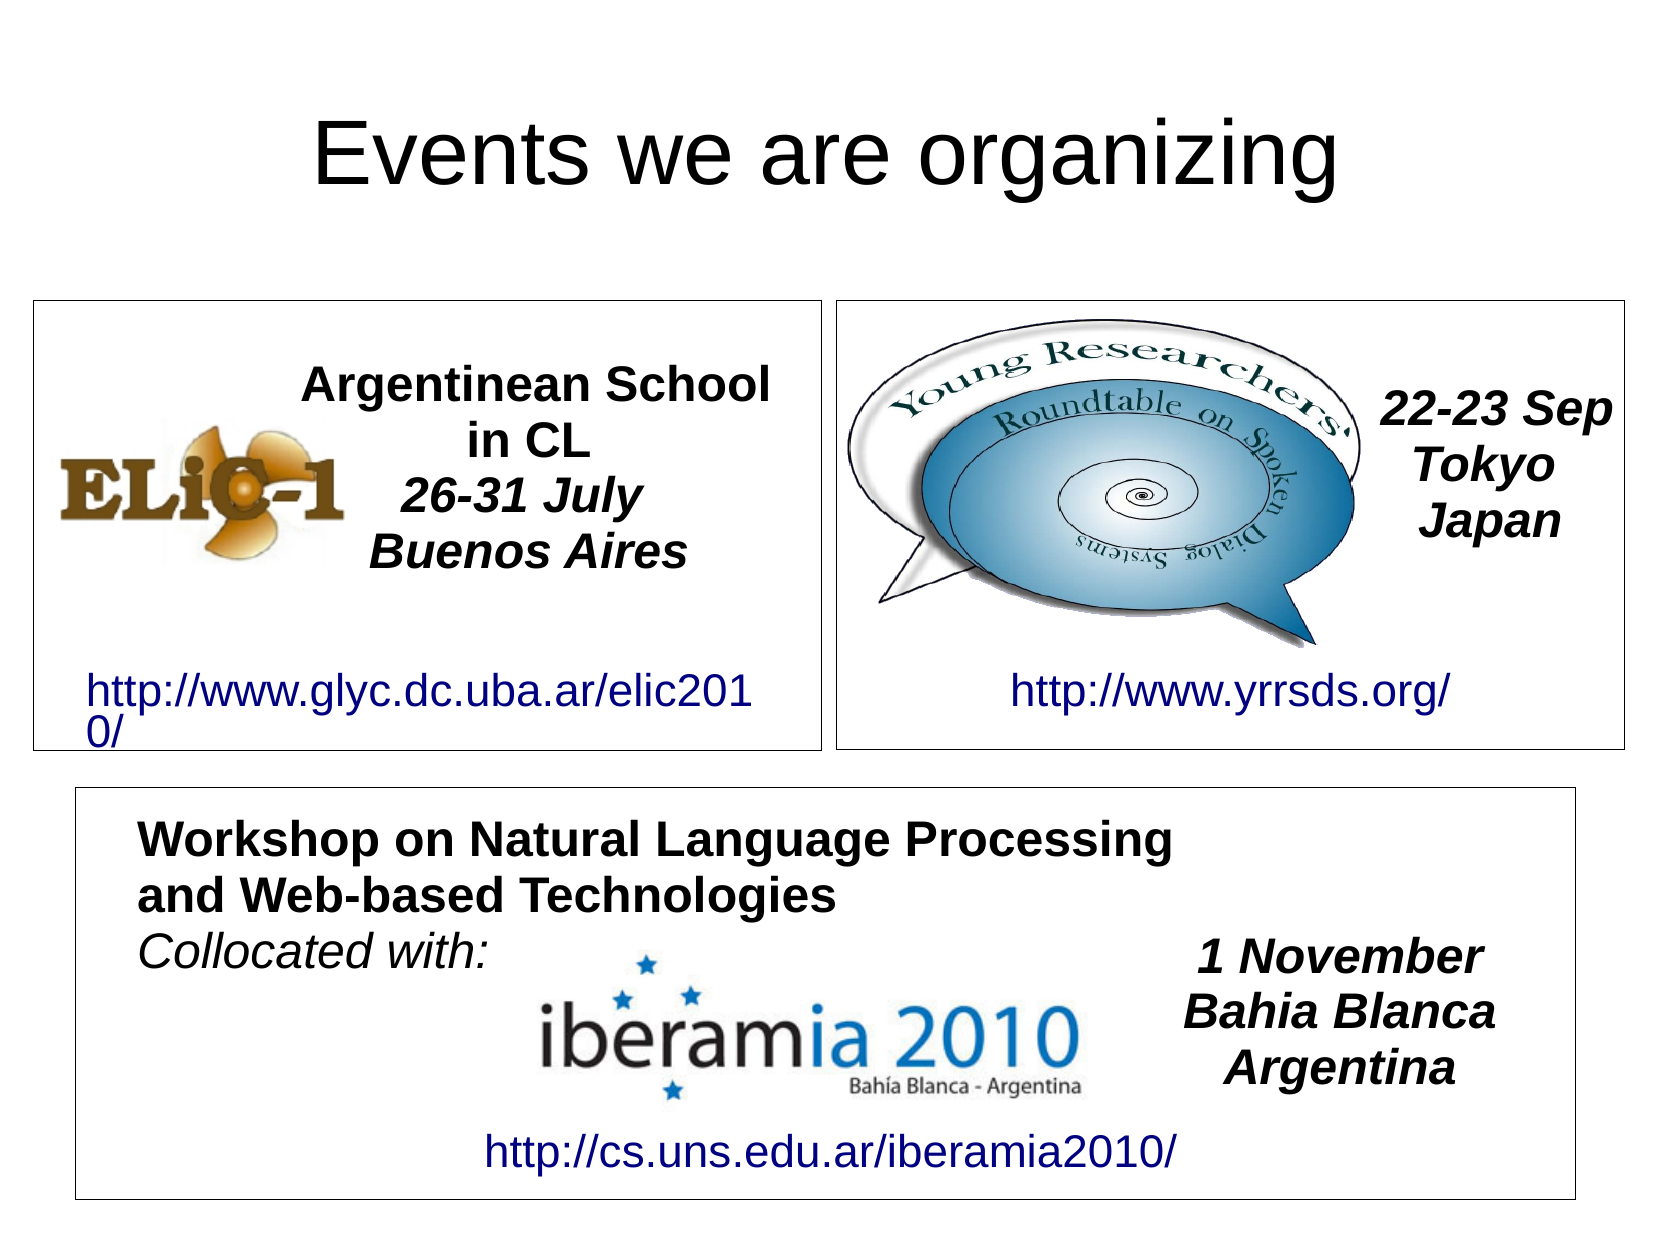

# Events we are organizing
 Argentinean School in CL
26-31 July
Buenos Aires
 22-23 Sep
Tokyo
Japan
http://www.glyc.dc.uba.ar/elic2010/
http://www.yrrsds.org/
Workshop on Natural Language Processing
and Web-based Technologies
Collocated with:
1 November
Bahia Blanca
Argentina
http://cs.uns.edu.ar/iberamia2010/